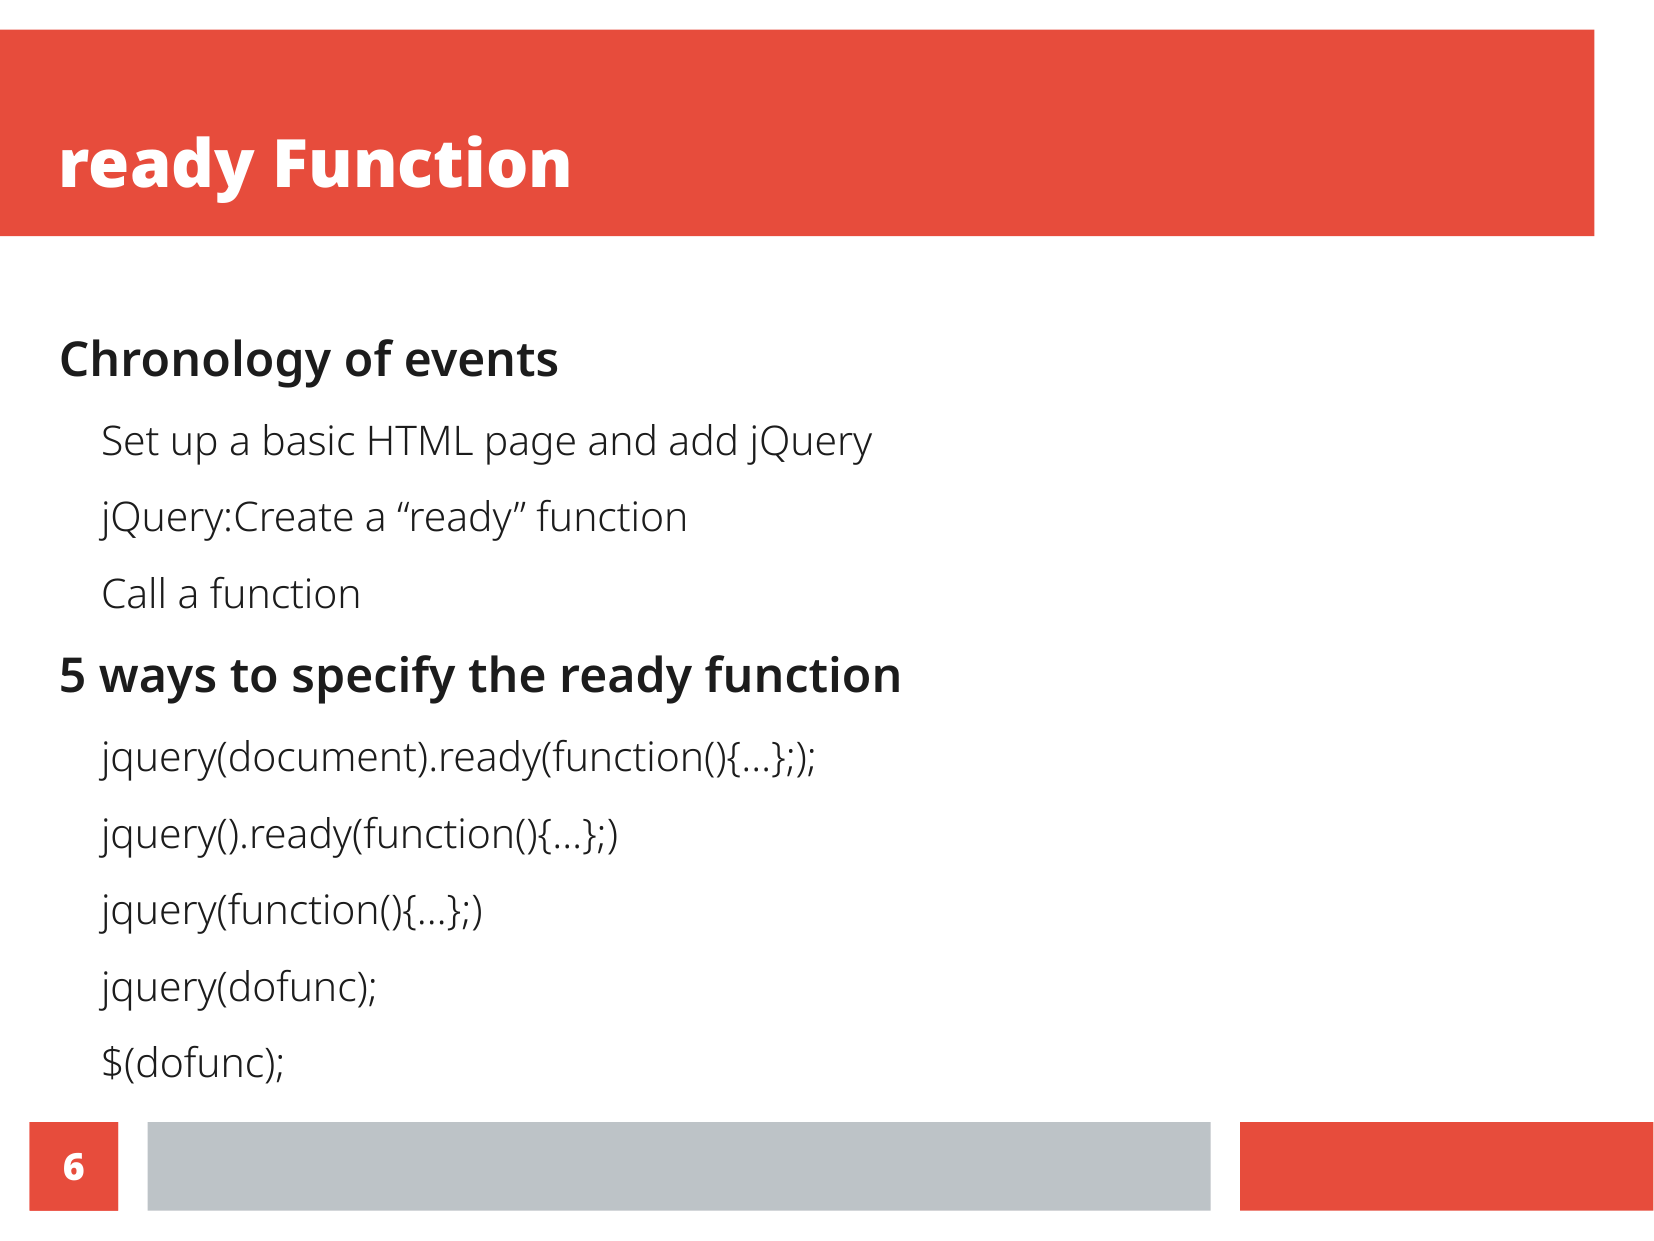

# ready Function
Chronology of events
Set up a basic HTML page and add jQuery
jQuery:Create a “ready” function
Call a function
5 ways to specify the ready function
jquery(document).ready(function(){…};);
jquery().ready(function(){…};)
jquery(function(){…};)
jquery(dofunc);
$(dofunc);
6